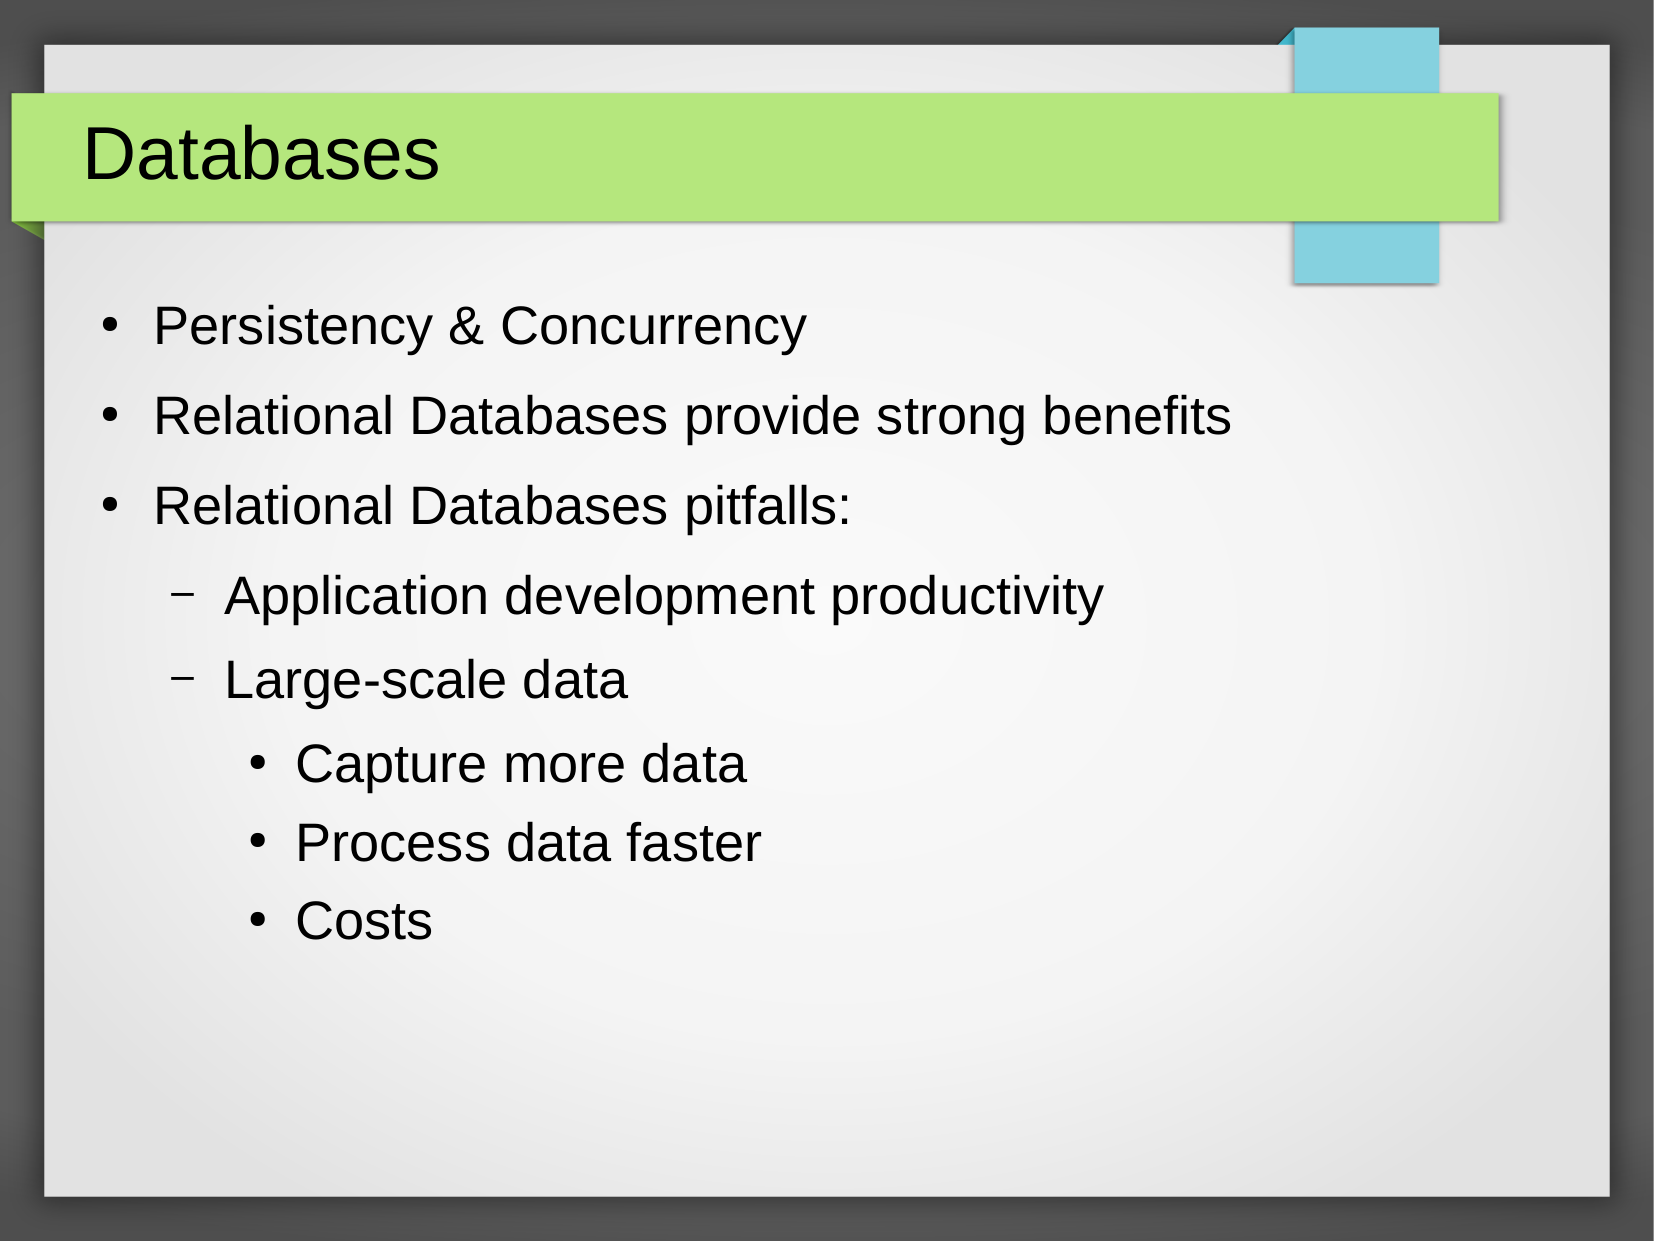

# Databases
Persistency & Concurrency
Relational Databases provide strong benefits
Relational Databases pitfalls:
Application development productivity
Large-scale data
Capture more data
Process data faster
Costs